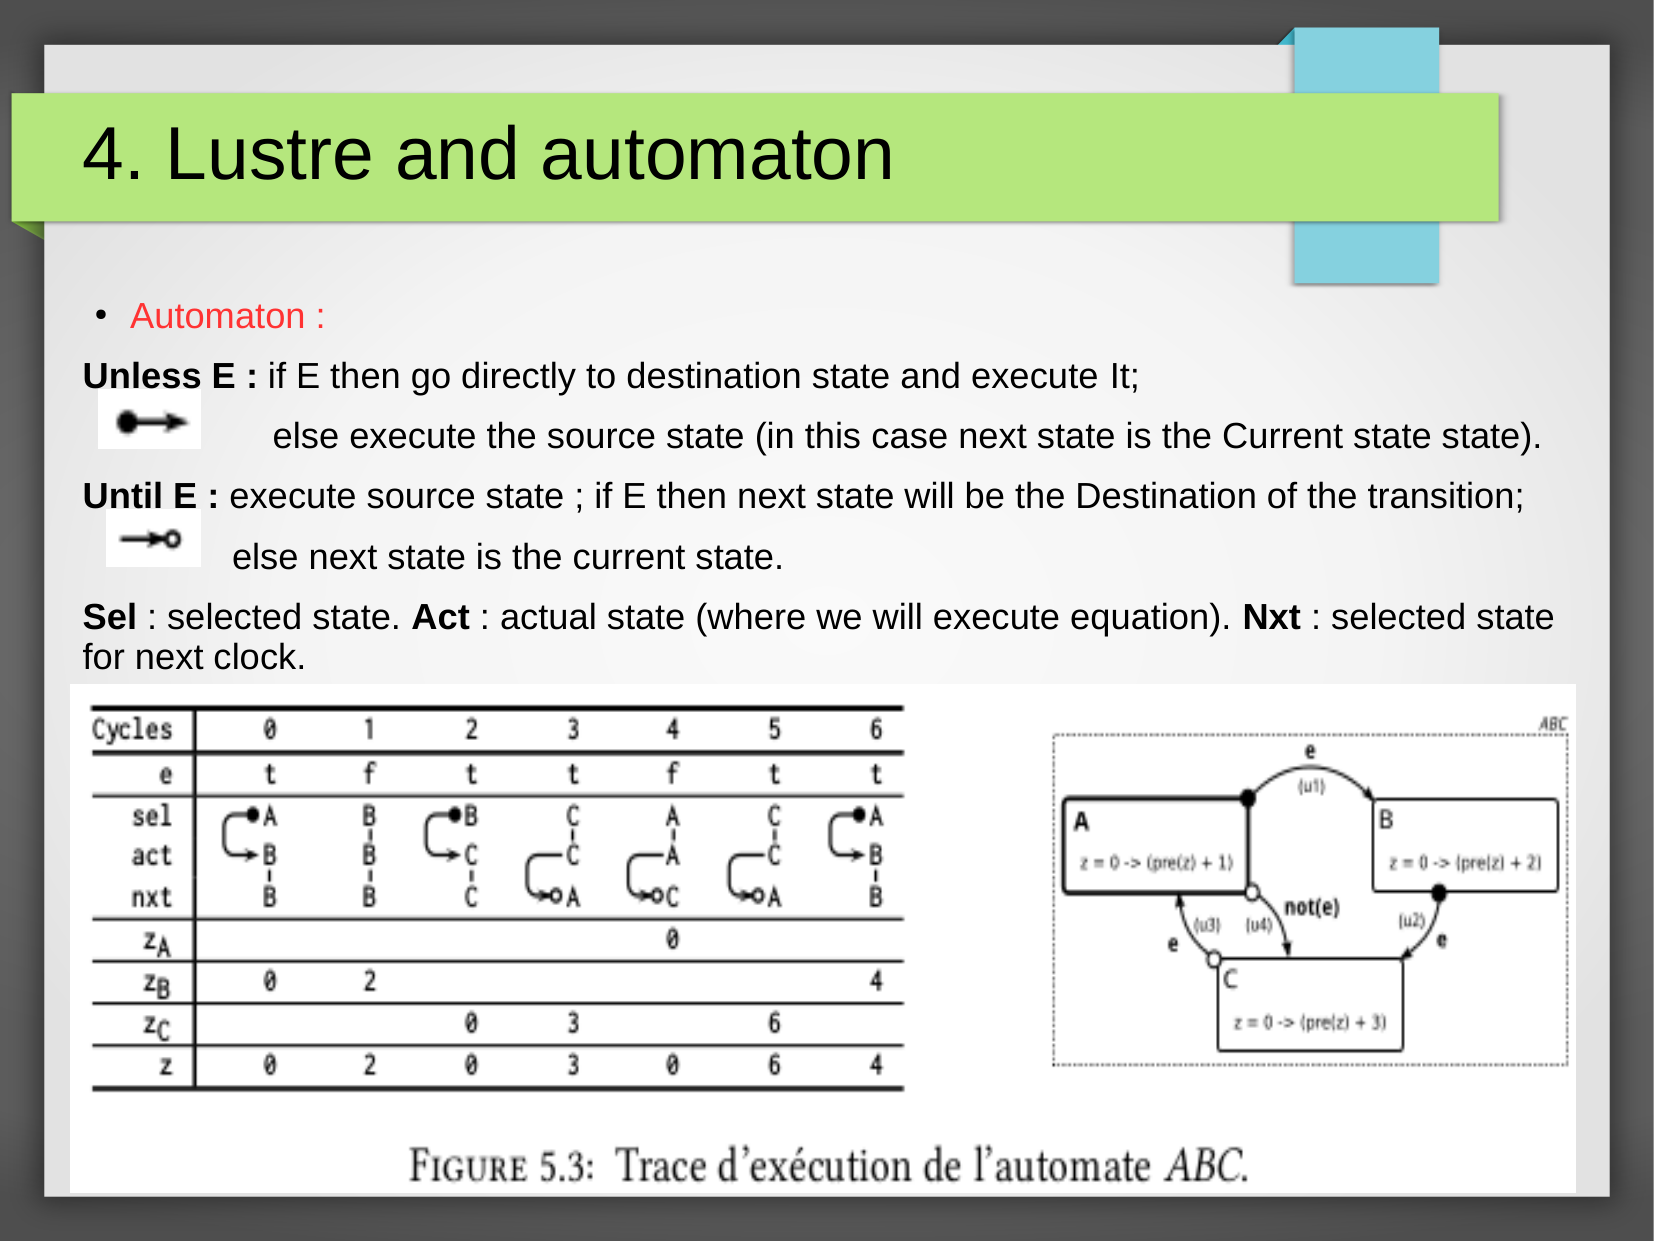

# 4. Lustre and automaton
Automaton :
Unless E : if E then go directly to destination state and execute It;
 else execute the source state (in this case next state is the Current state state).
Until E : execute source state ; if E then next state will be the Destination of the transition;
 			 else next state is the current state.
Sel : selected state. Act : actual state (where we will execute equation). Nxt : selected state for next clock.